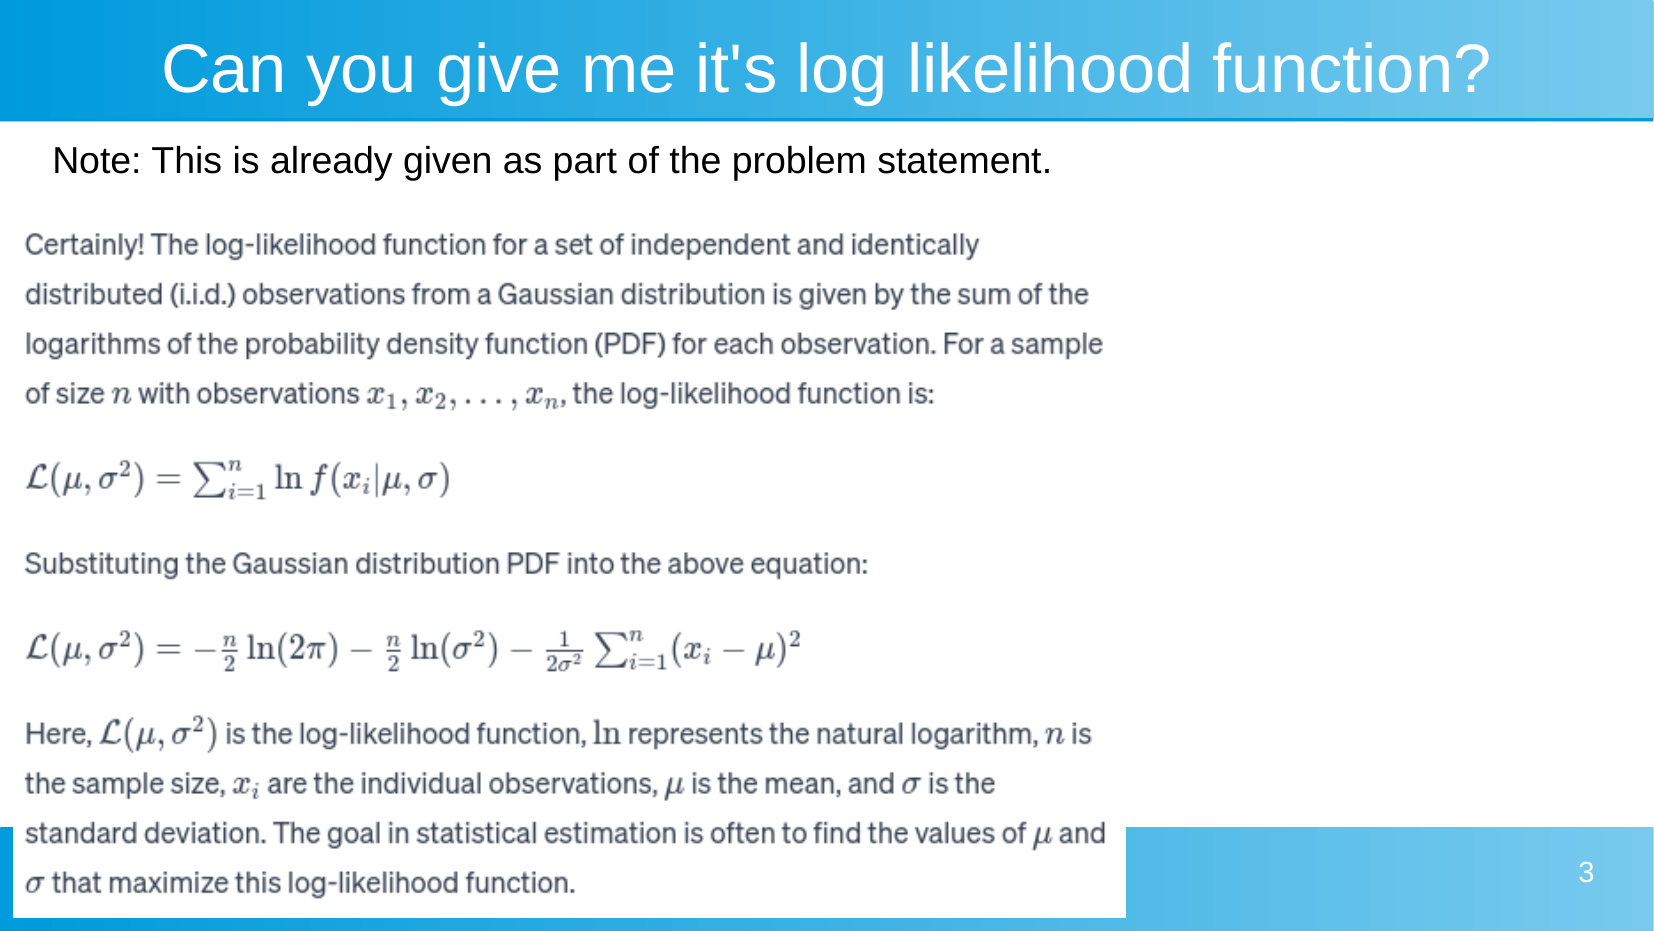

# Can you give me it's log likelihood function?
Note: This is already given as part of the problem statement.
3